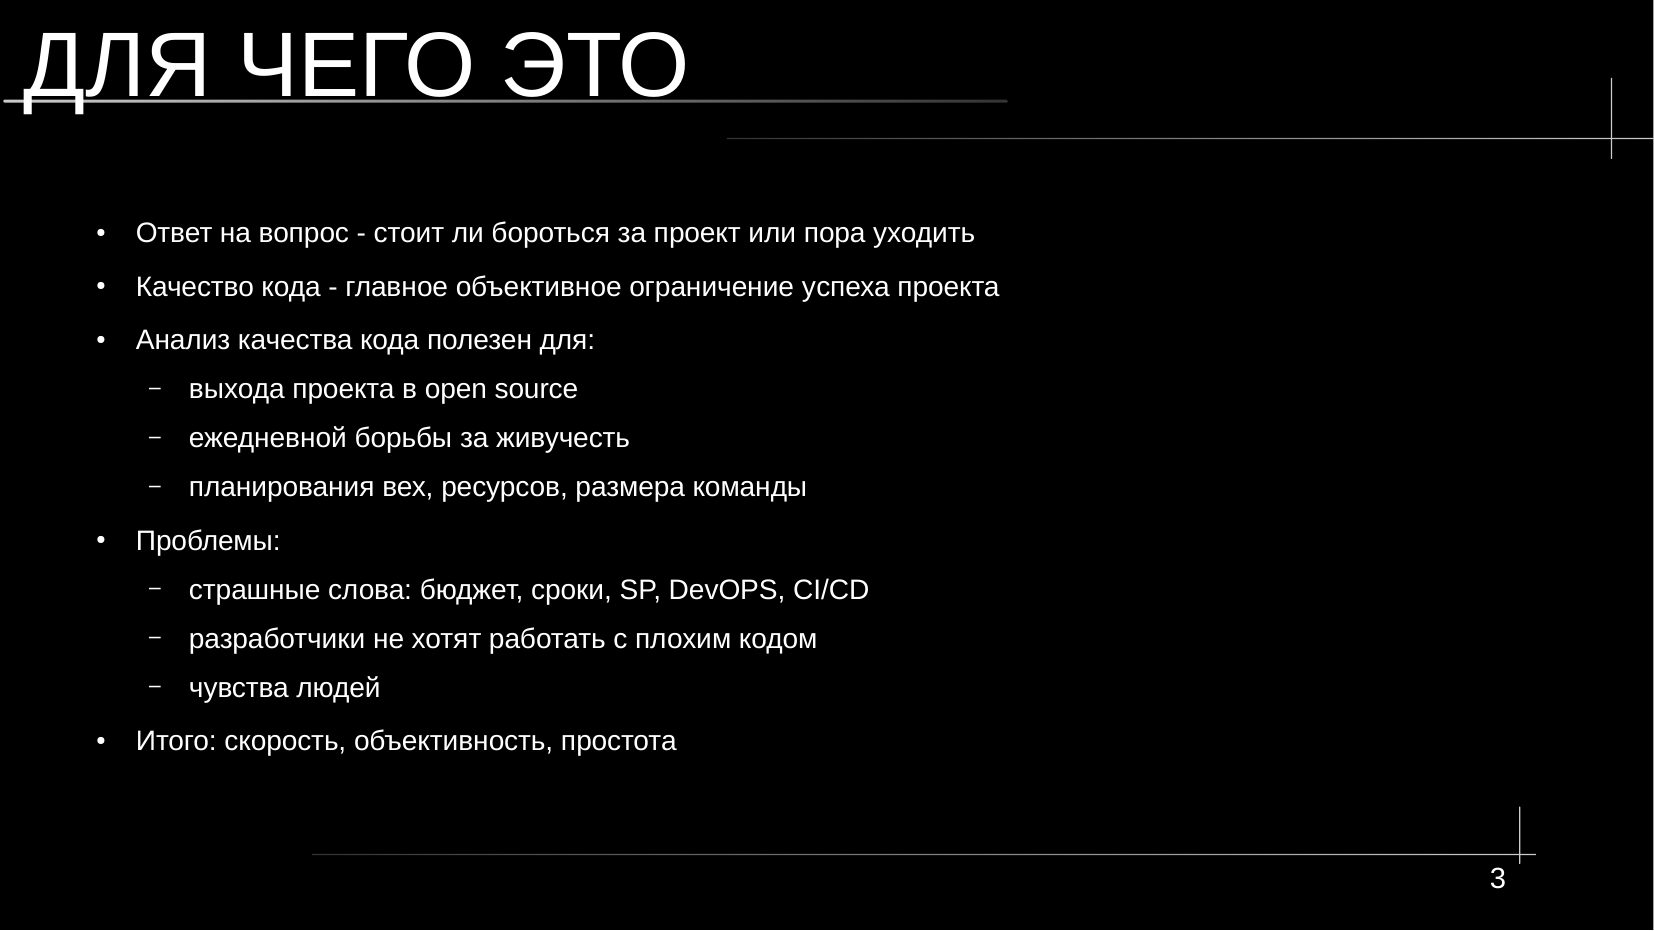

# ДЛЯ ЧЕГО ЭТО
Ответ на вопрос - стоит ли бороться за проект или пора уходить
Качество кода - главное объективное ограничение успеха проекта
Анализ качества кода полезен для:
выхода проекта в open source
ежедневной борьбы за живучесть
планирования вех, ресурсов, размера команды
Проблемы:
страшные слова: бюджет, сроки, SP, DevOPS, CI/CD
разработчики не хотят работать с плохим кодом
чувства людей
Итого: скорость, объективность, простота
3